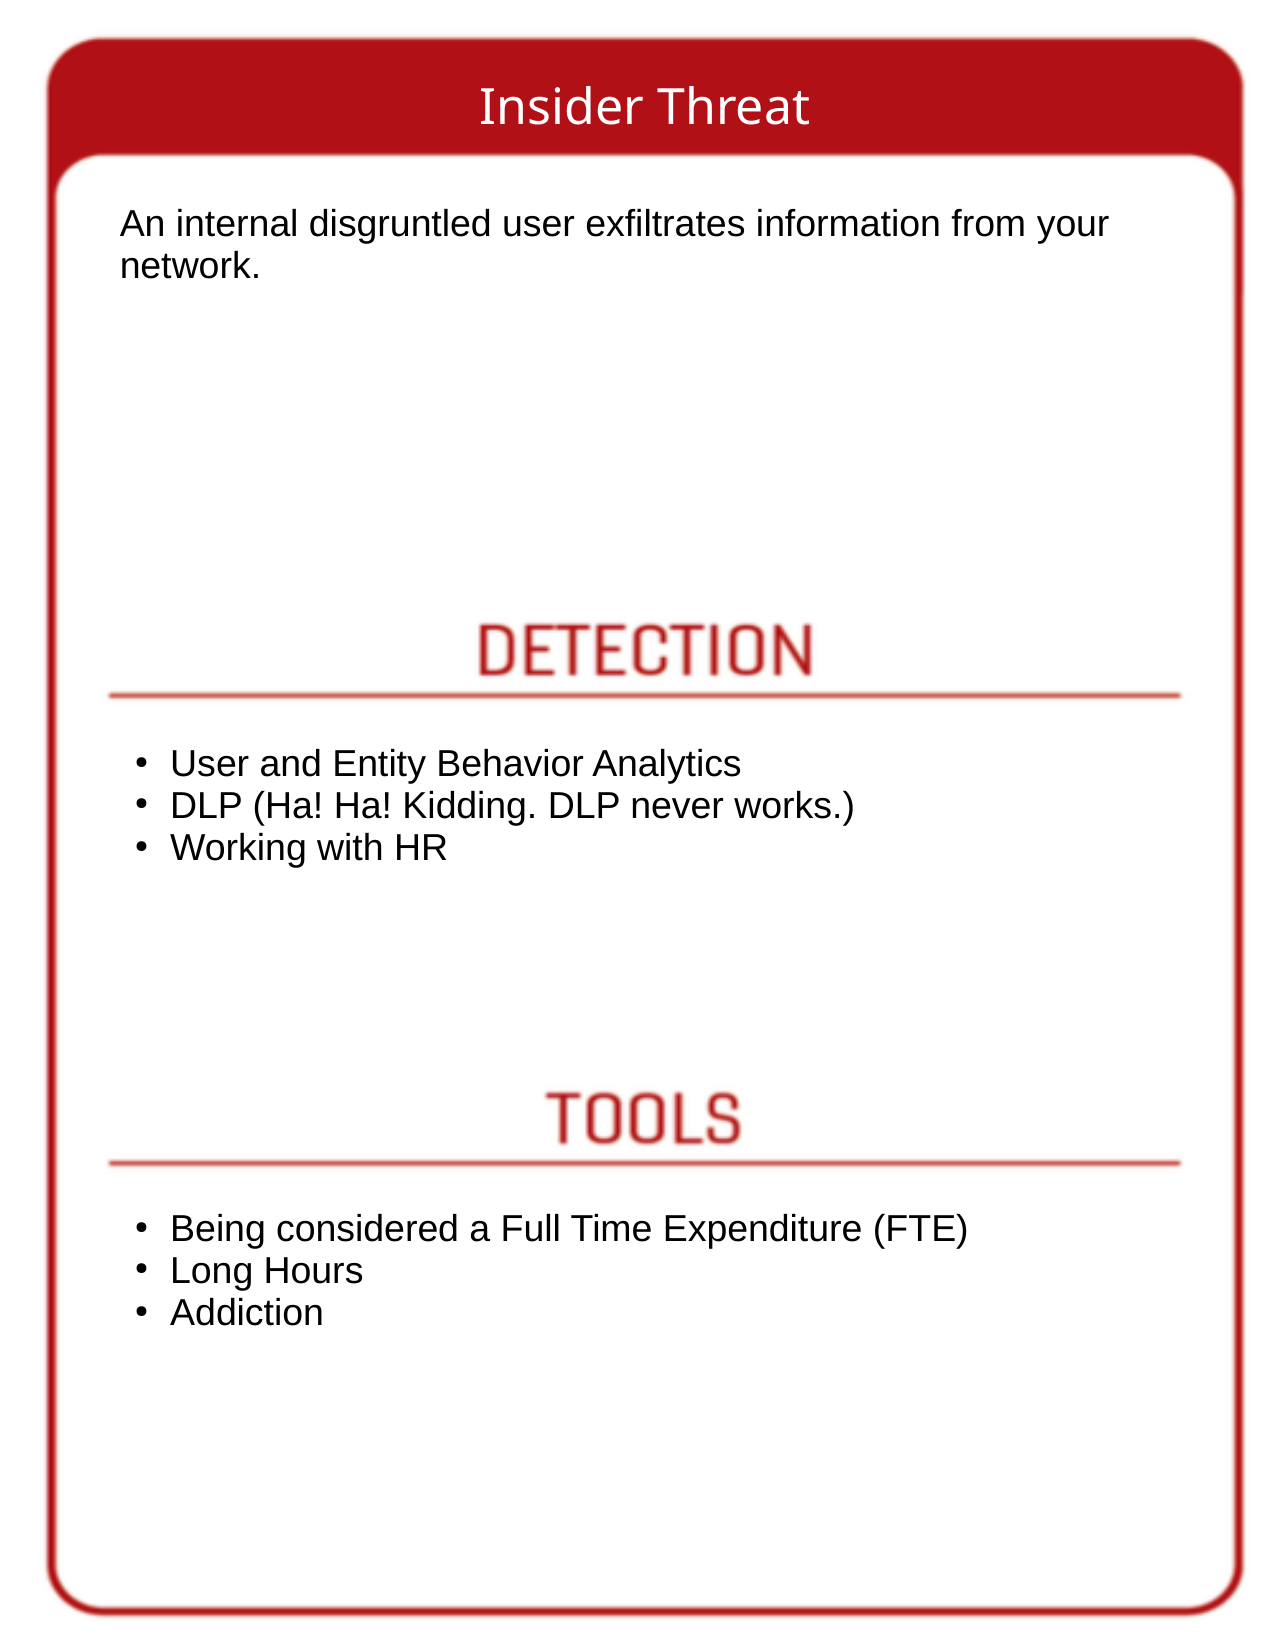

Insider Threat
An internal disgruntled user exfiltrates information from your network.
User and Entity Behavior Analytics
DLP (Ha! Ha! Kidding. DLP never works.)
Working with HR
Being considered a Full Time Expenditure (FTE)
Long Hours
Addiction